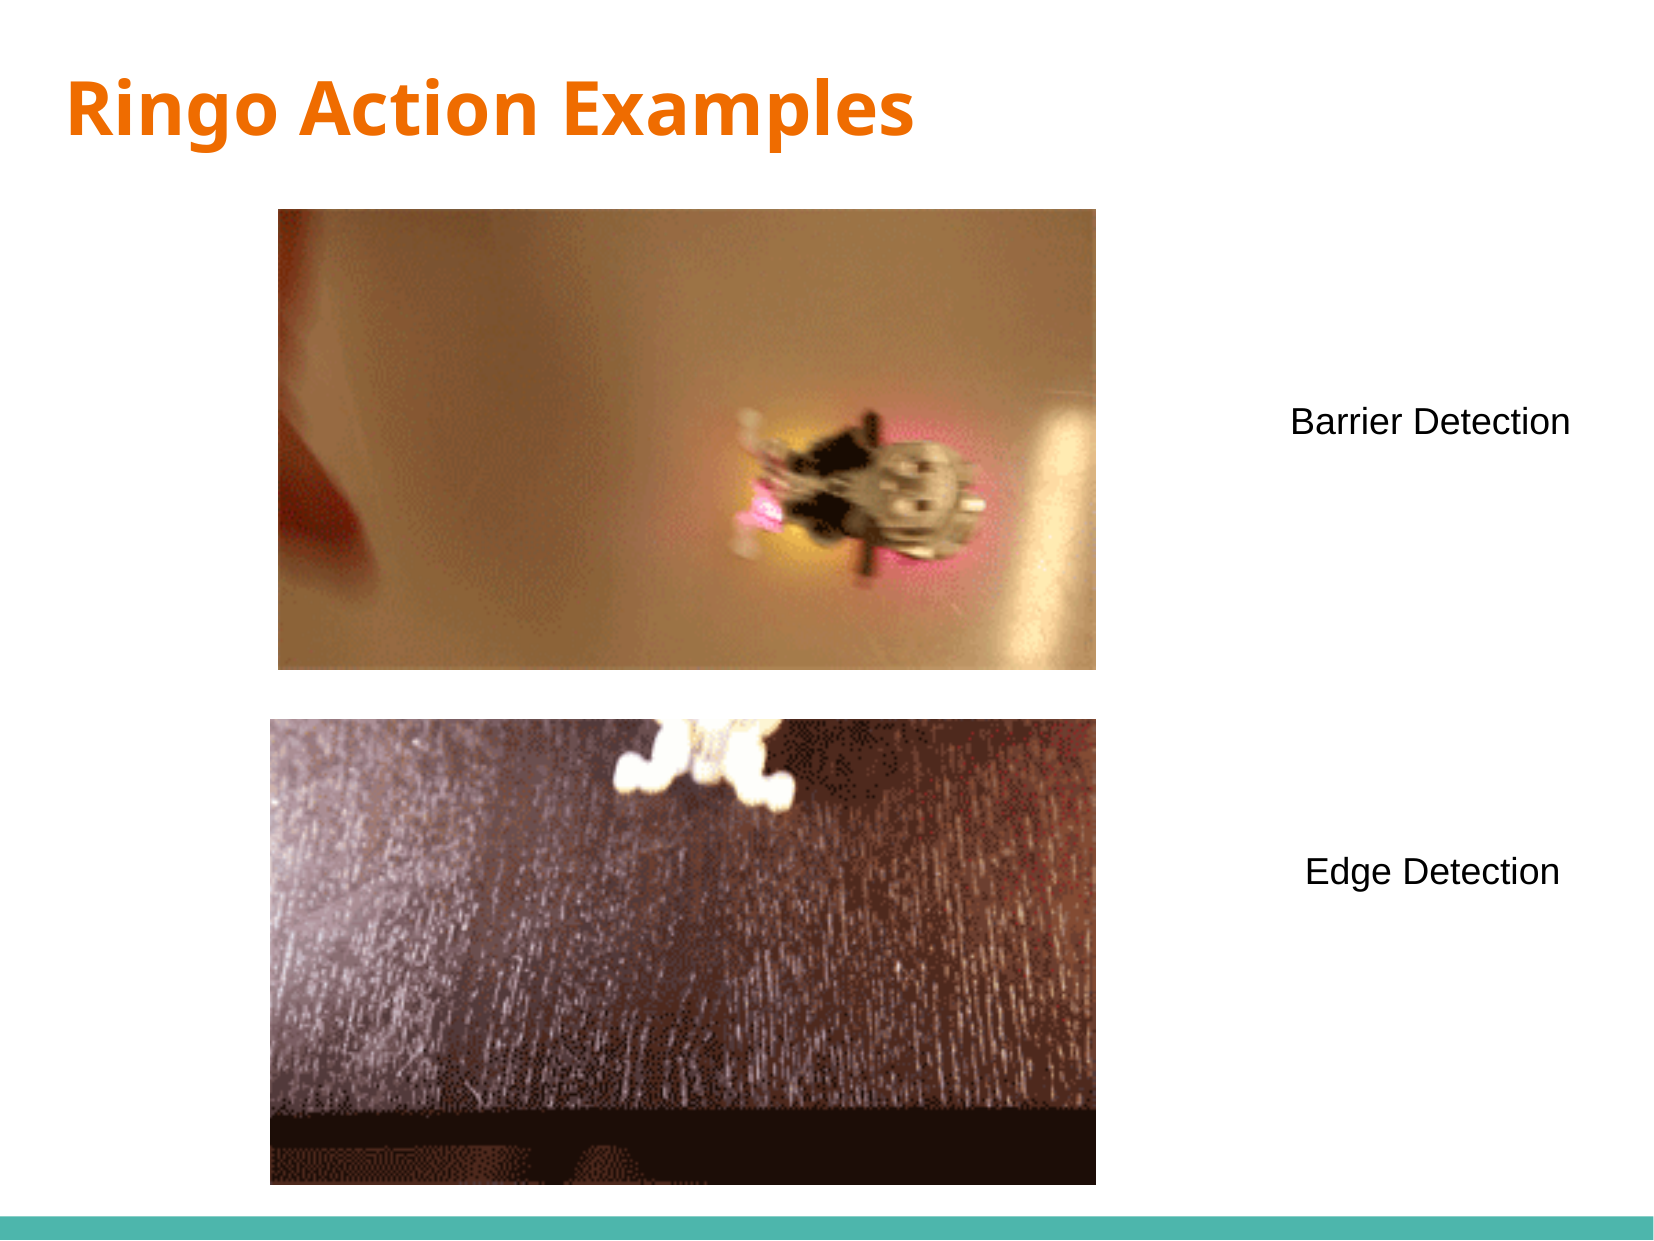

# Ringo Action Examples
Barrier Detection
Edge Detection